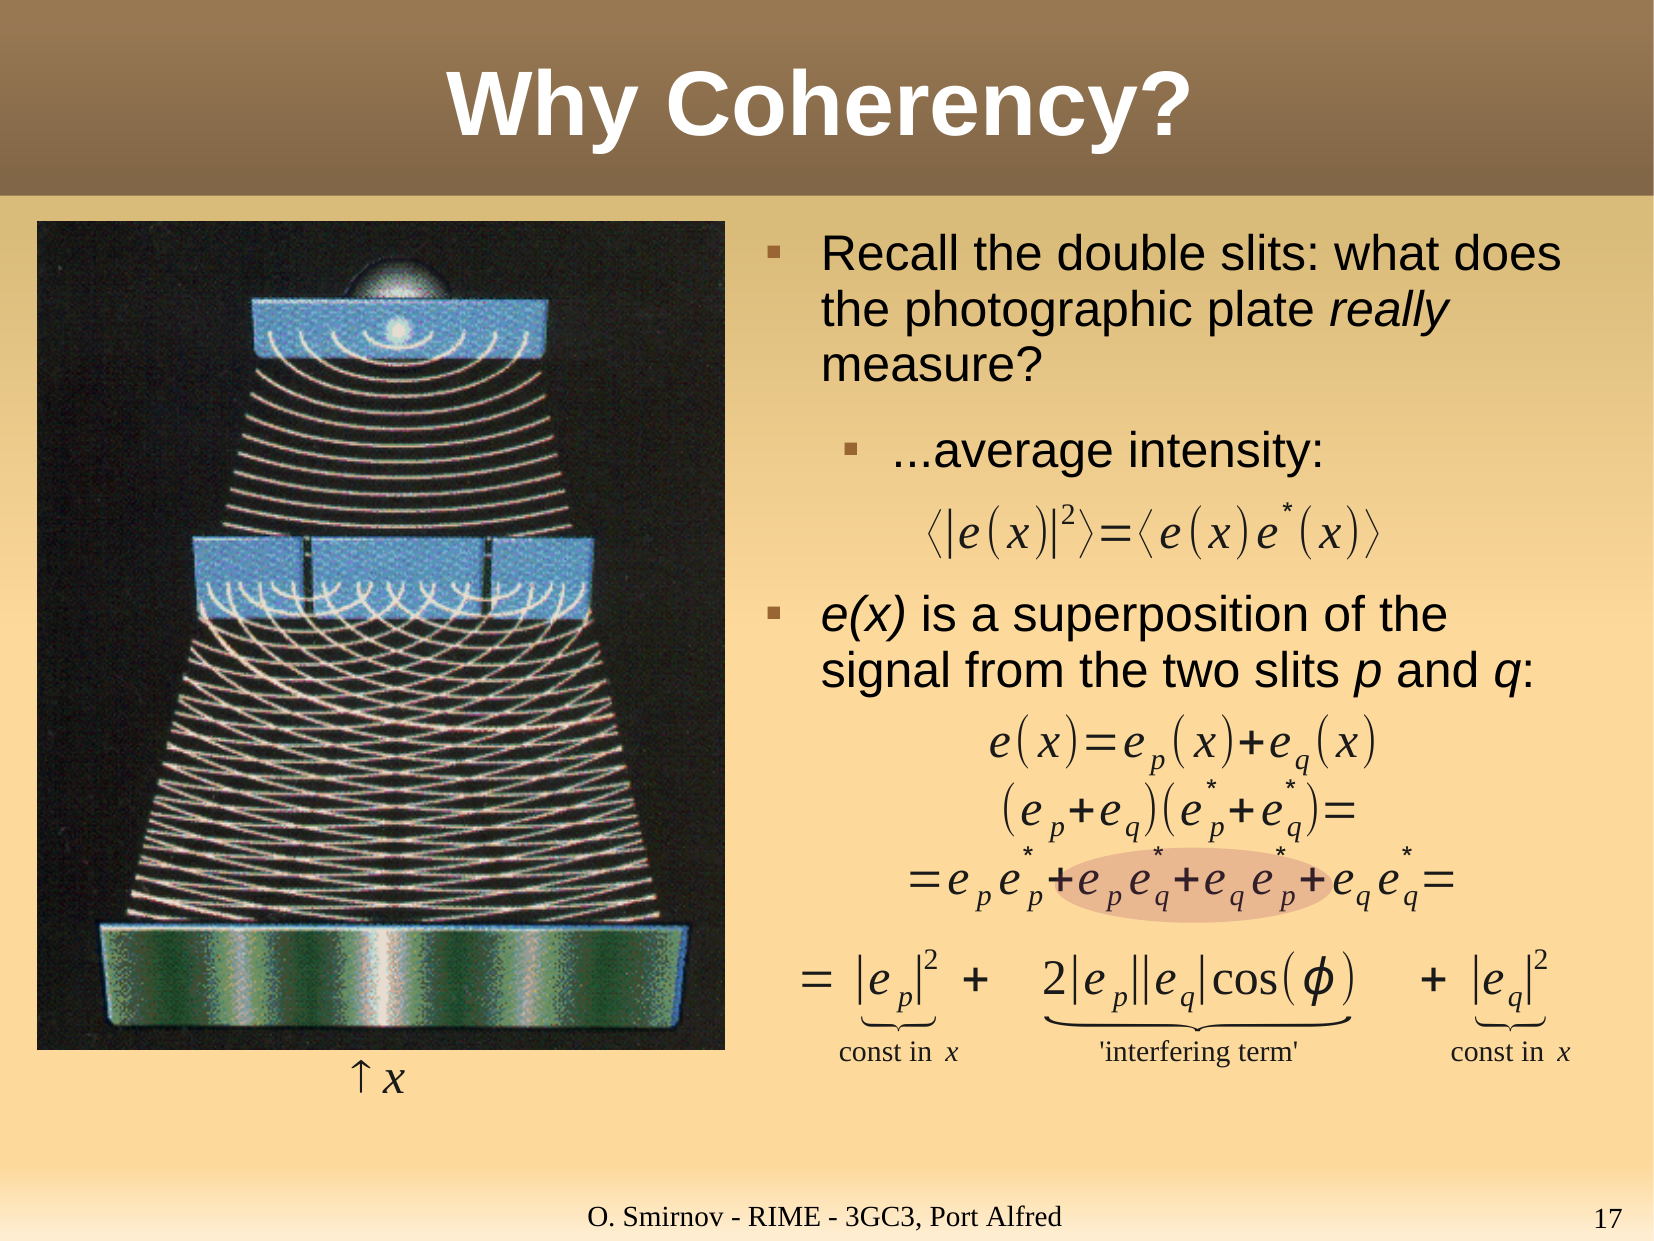

# Why Coherency?
Recall the double slits: what does the photographic plate really measure?
...average intensity:
e(x) is a superposition of the signal from the two slits p and q:
O. Smirnov - RIME - 3GC3, Port Alfred
17